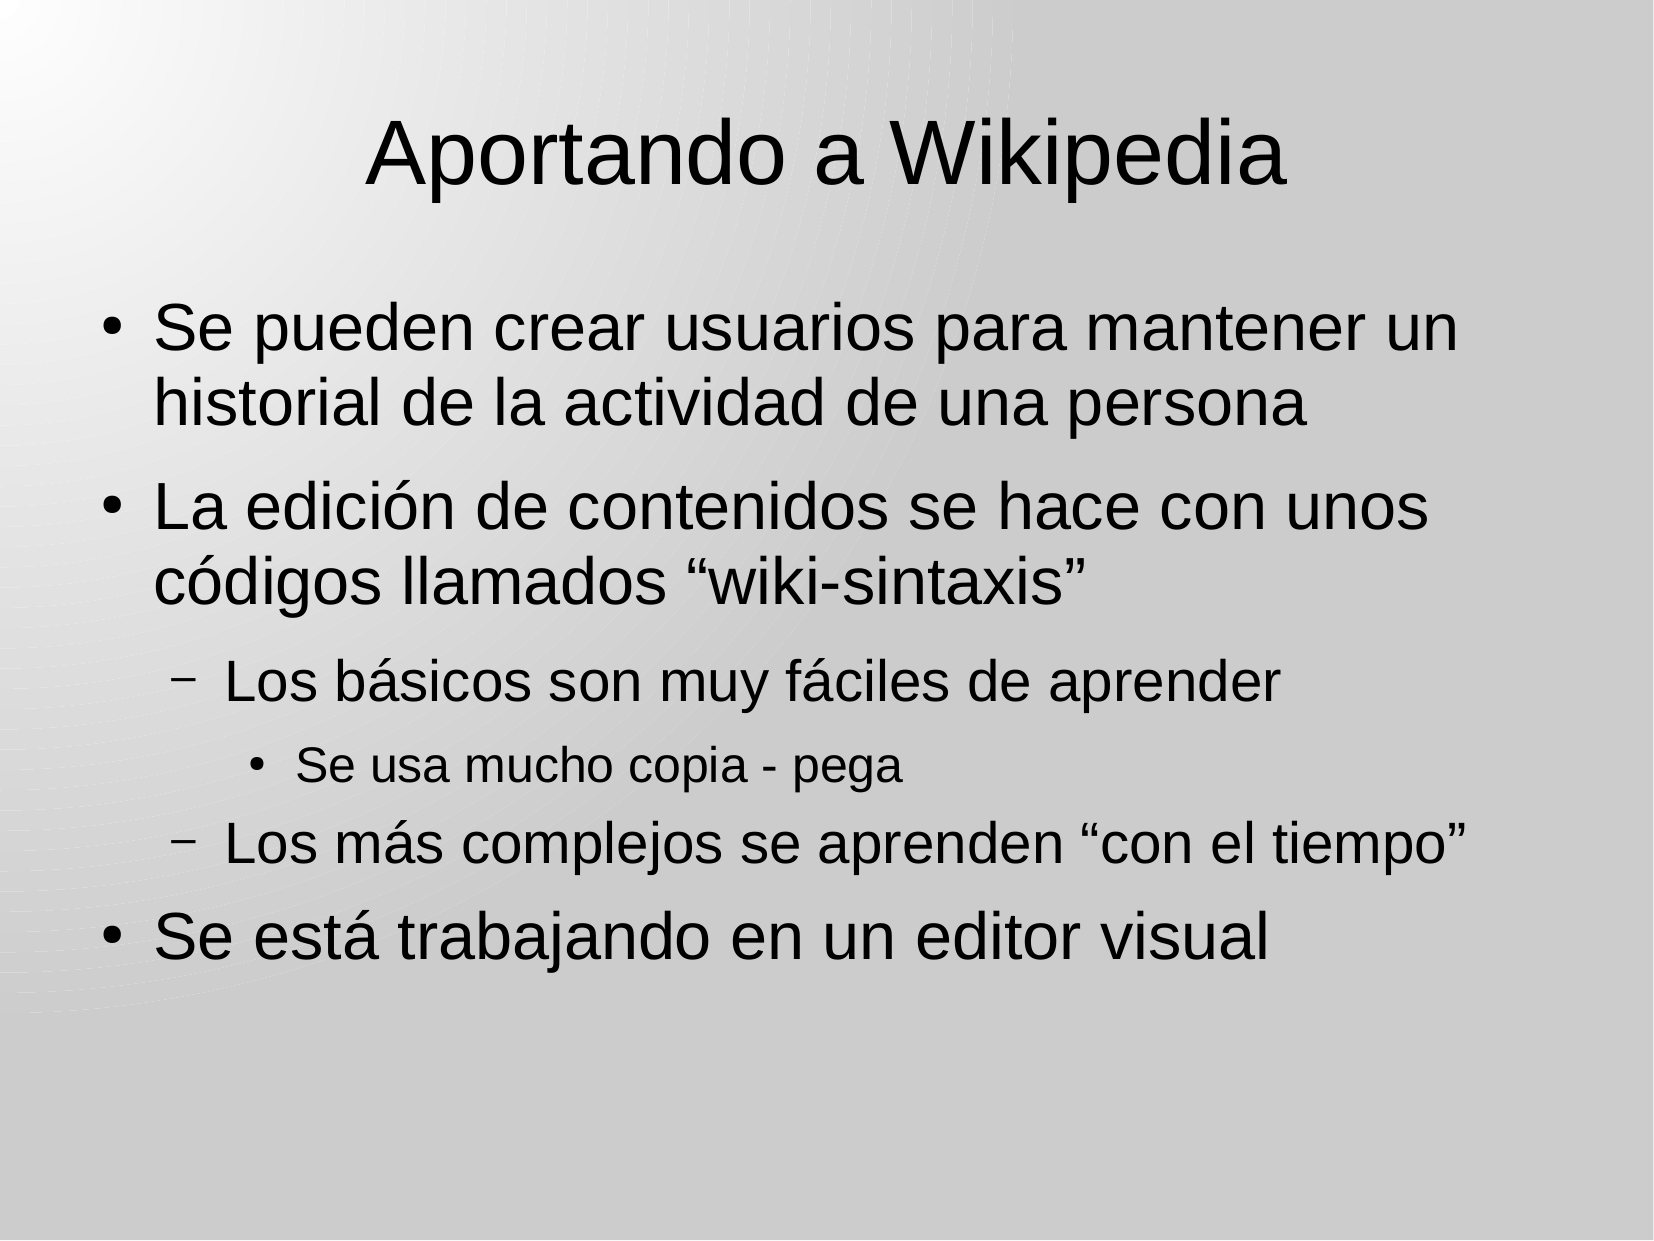

# Aportando a Wikipedia
Se pueden crear usuarios para mantener un historial de la actividad de una persona
La edición de contenidos se hace con unos códigos llamados “wiki-sintaxis”
Los básicos son muy fáciles de aprender
Se usa mucho copia - pega
Los más complejos se aprenden “con el tiempo”
Se está trabajando en un editor visual